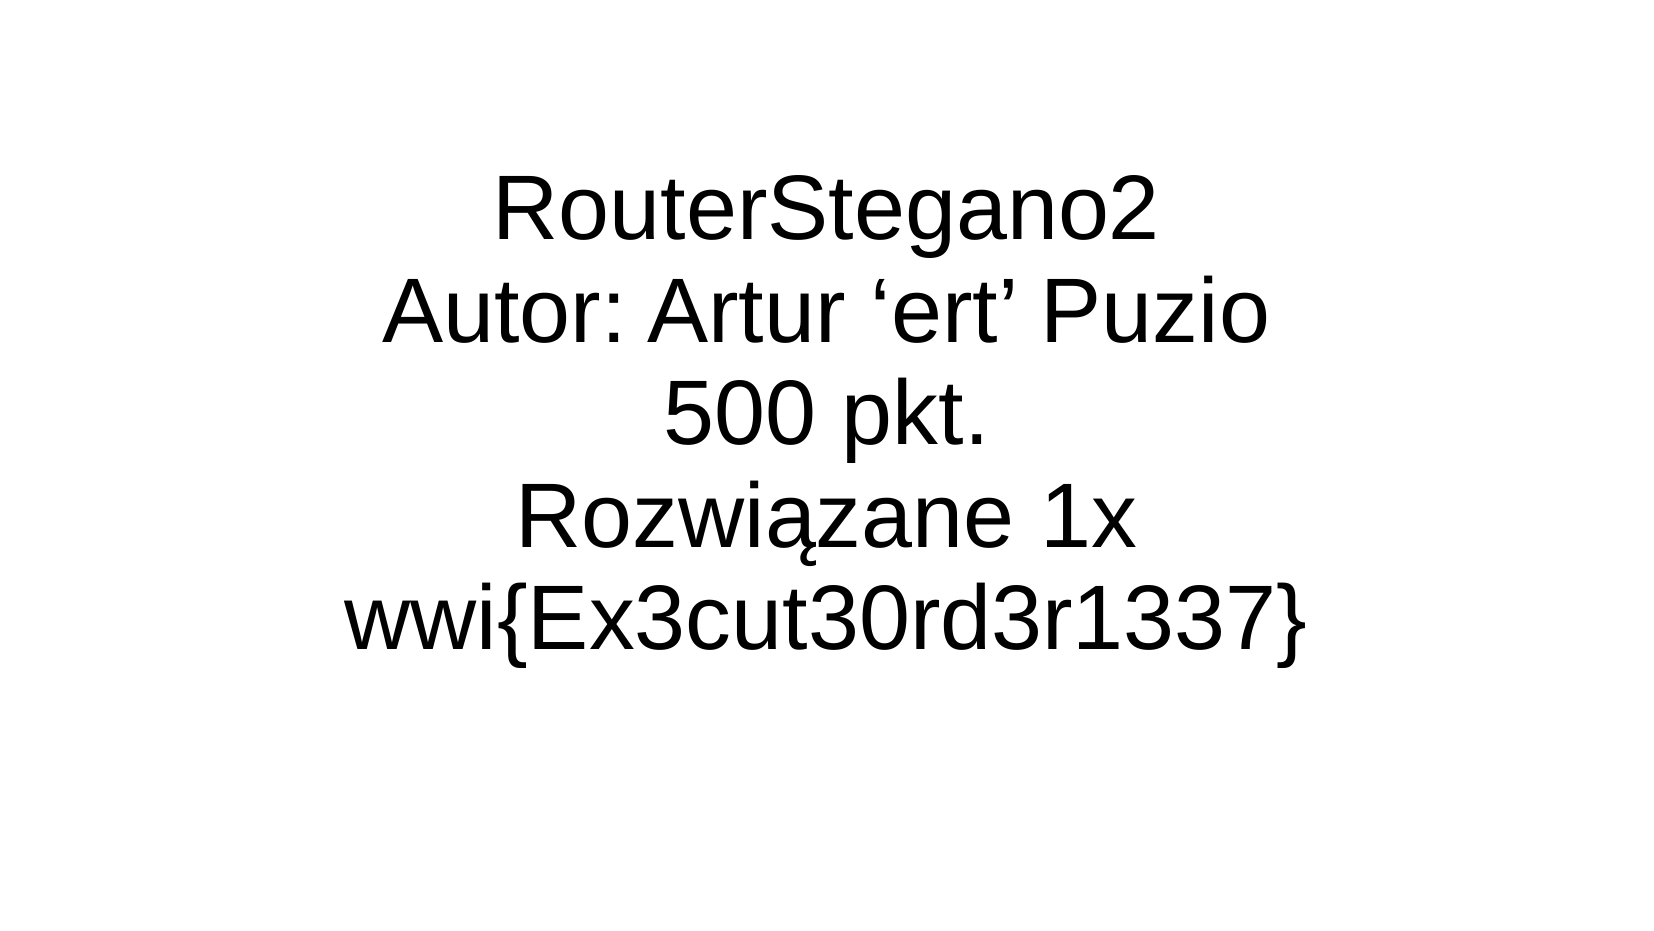

# RouterStegano2
Autor: Artur ‘ert’ Puzio
500 pkt.
Rozwiązane 1x
wwi{Ex3cut30rd3r1337}